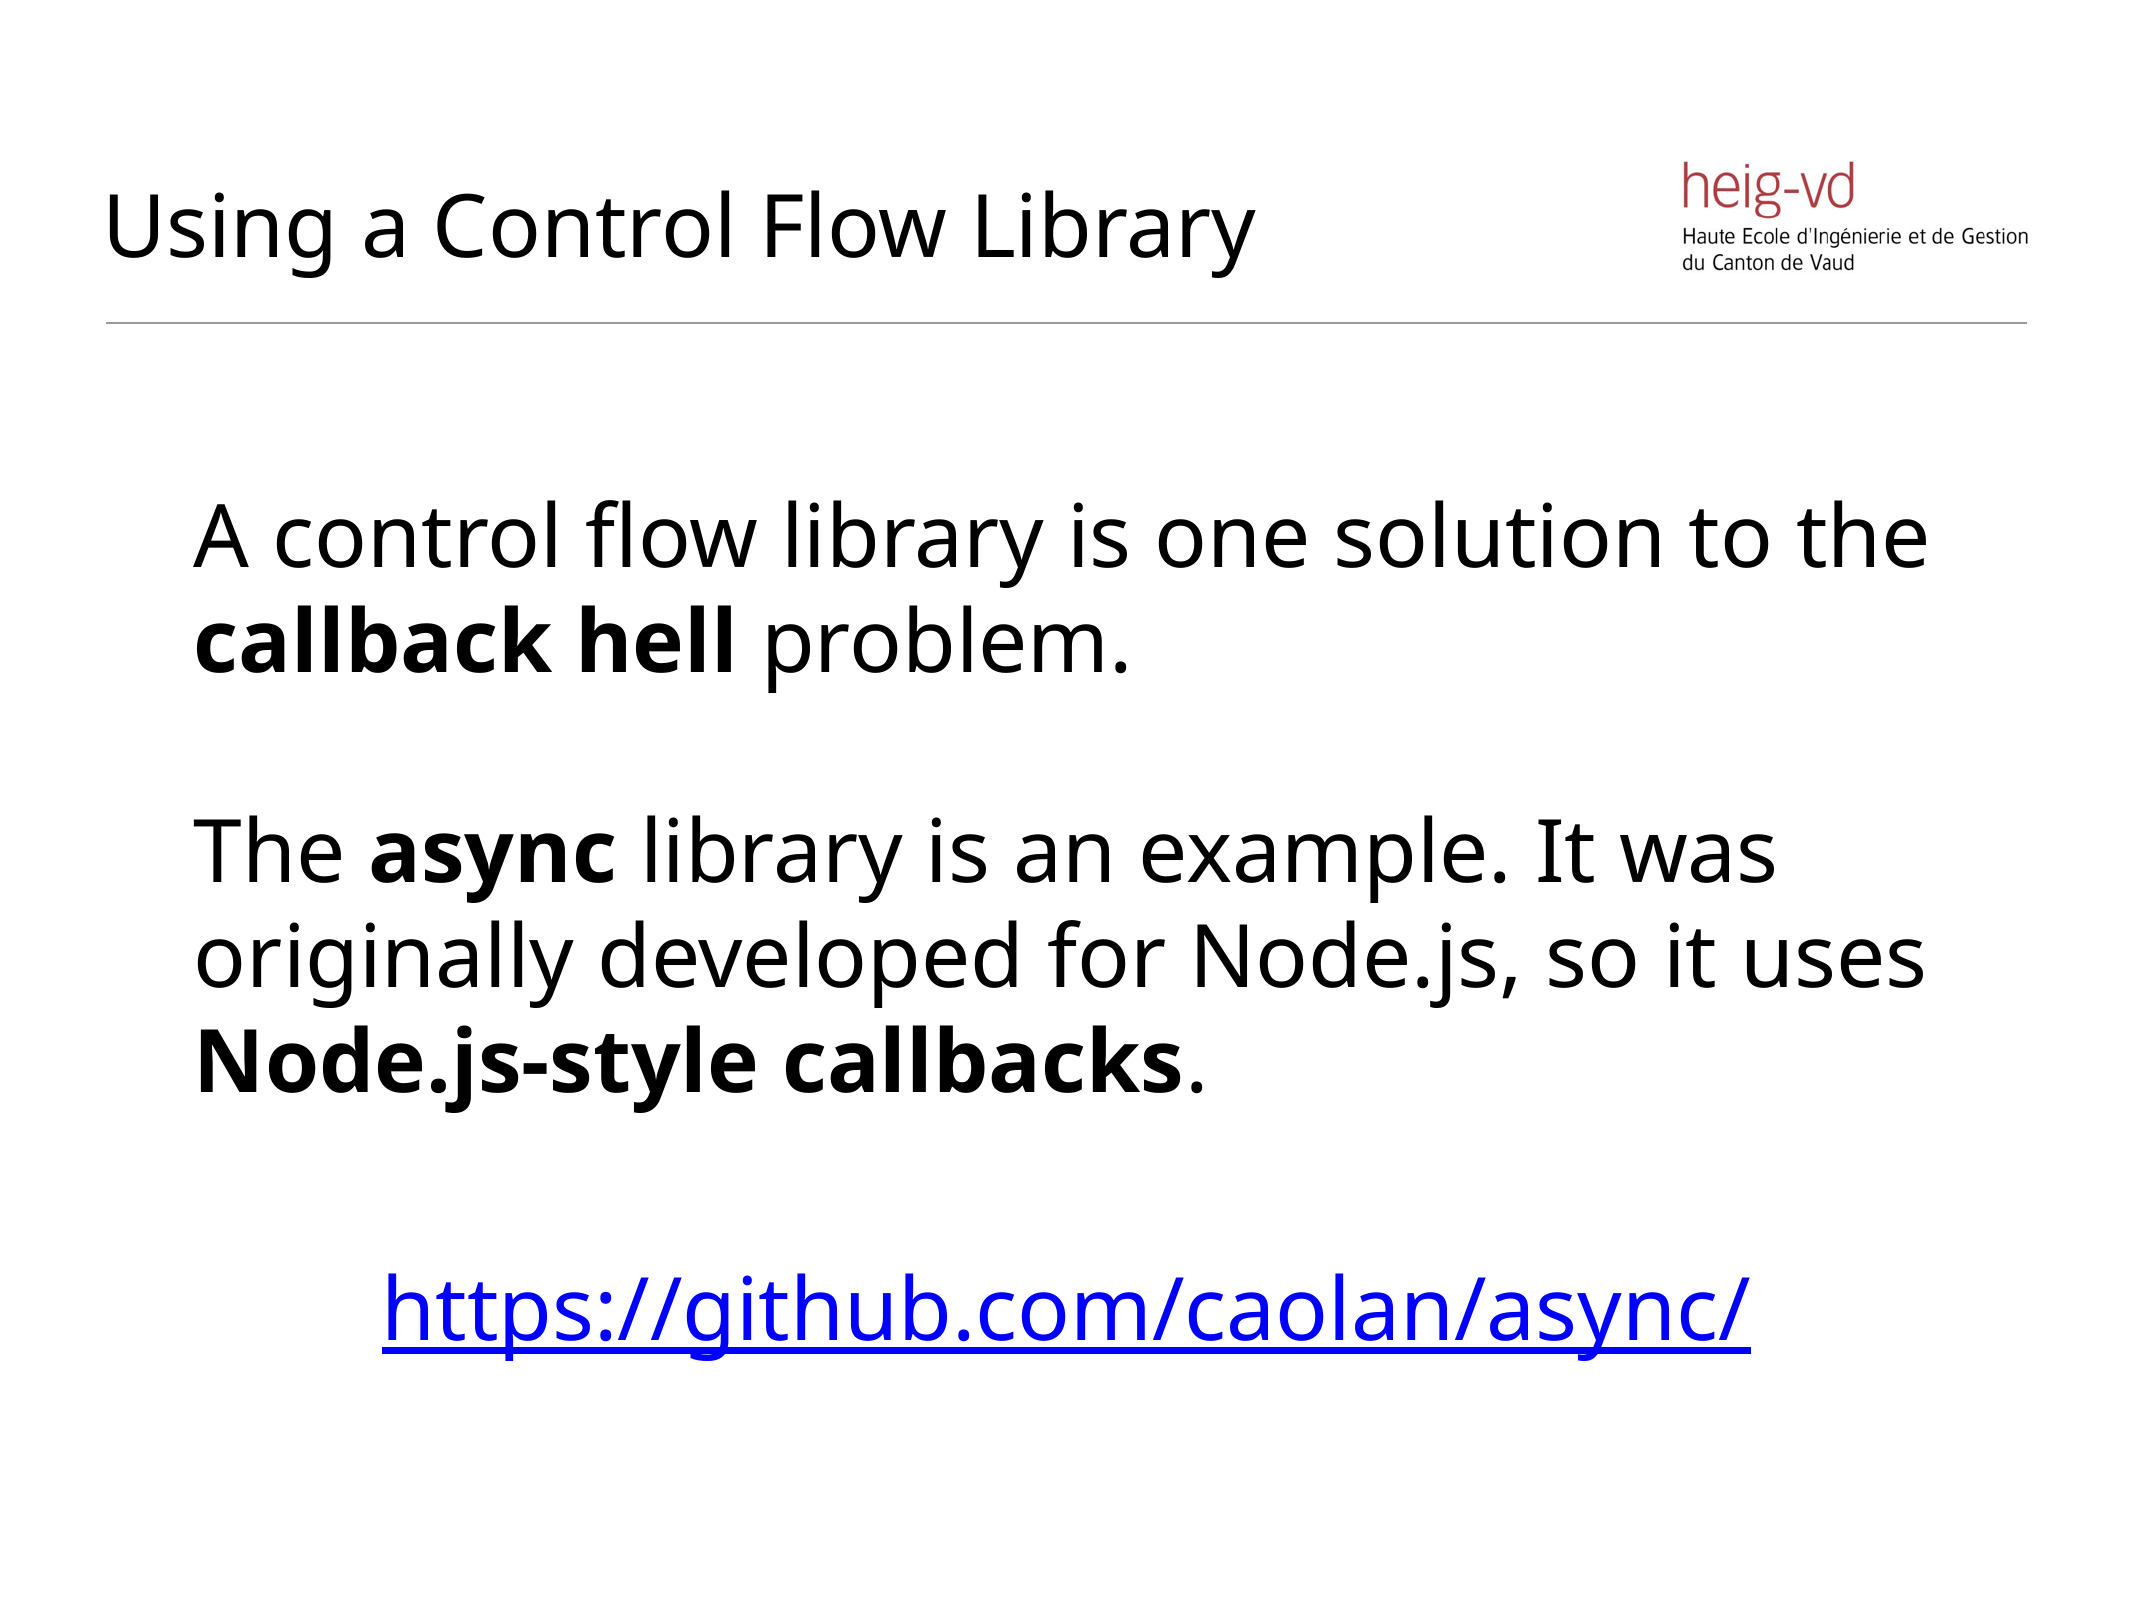

# Using a Control Flow Library
A control flow library is one solution to the callback hell problem.
The async library is an example. It was originally developed for Node.js, so it uses Node.js-style callbacks.
https://github.com/caolan/async/